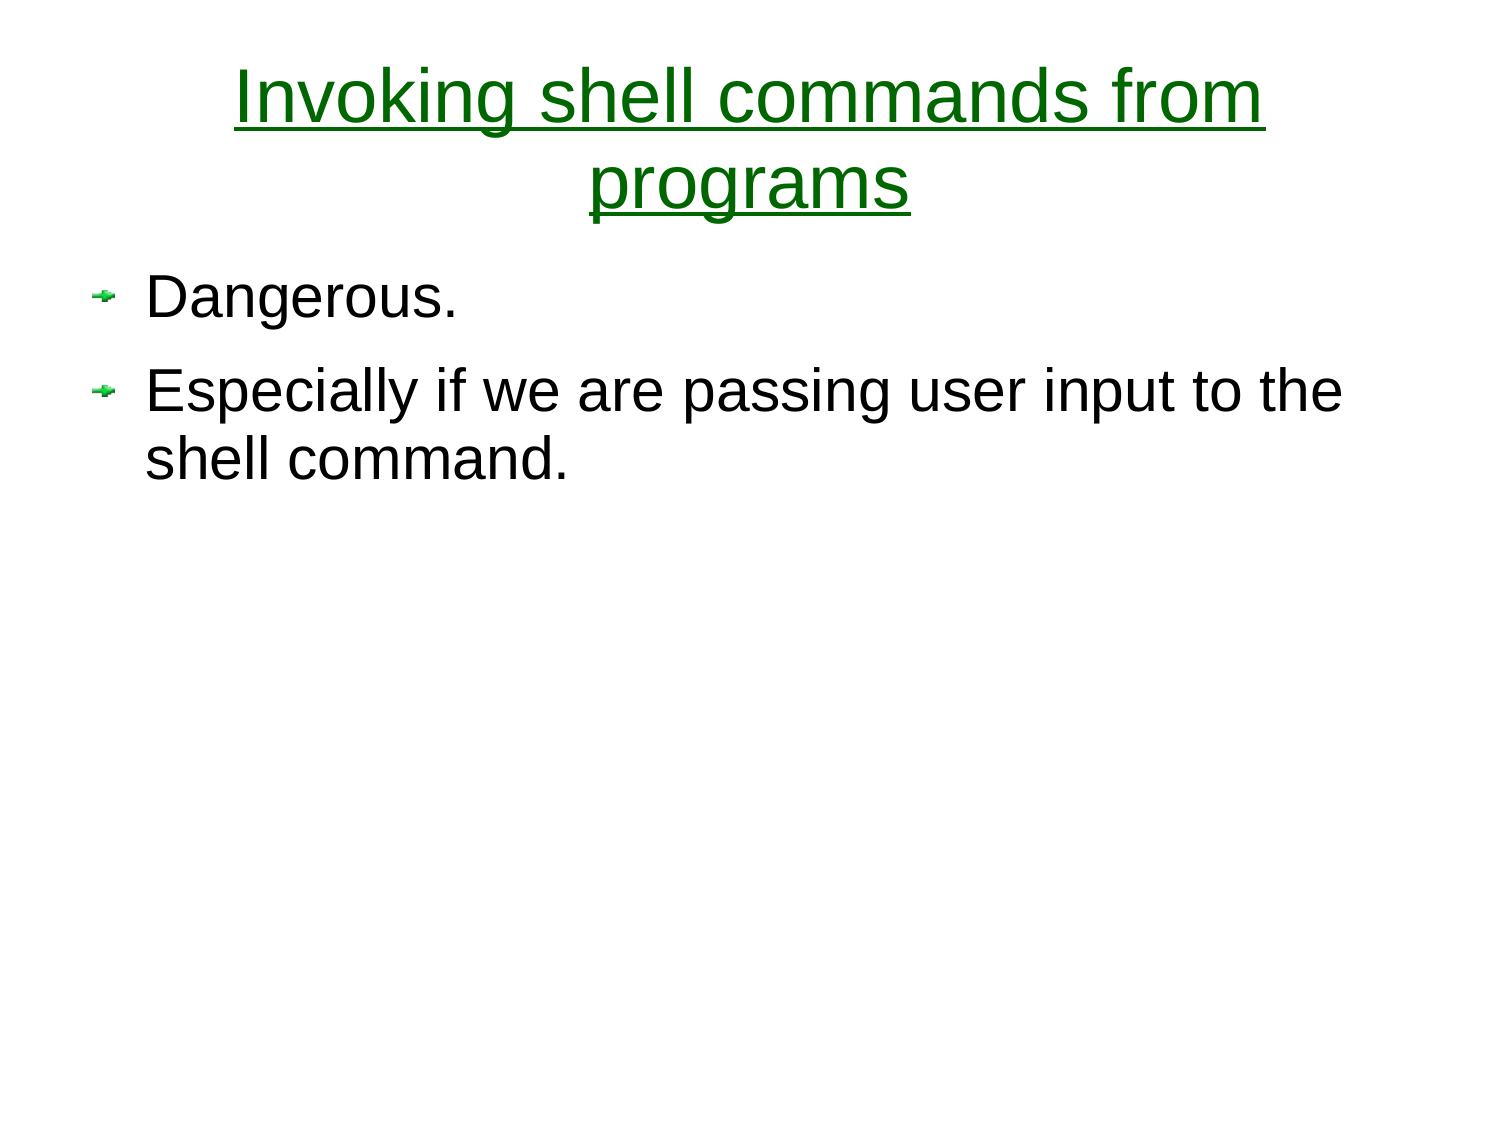

# Invoking shell commands from programs
Dangerous.
Especially if we are passing user input to the shell command.